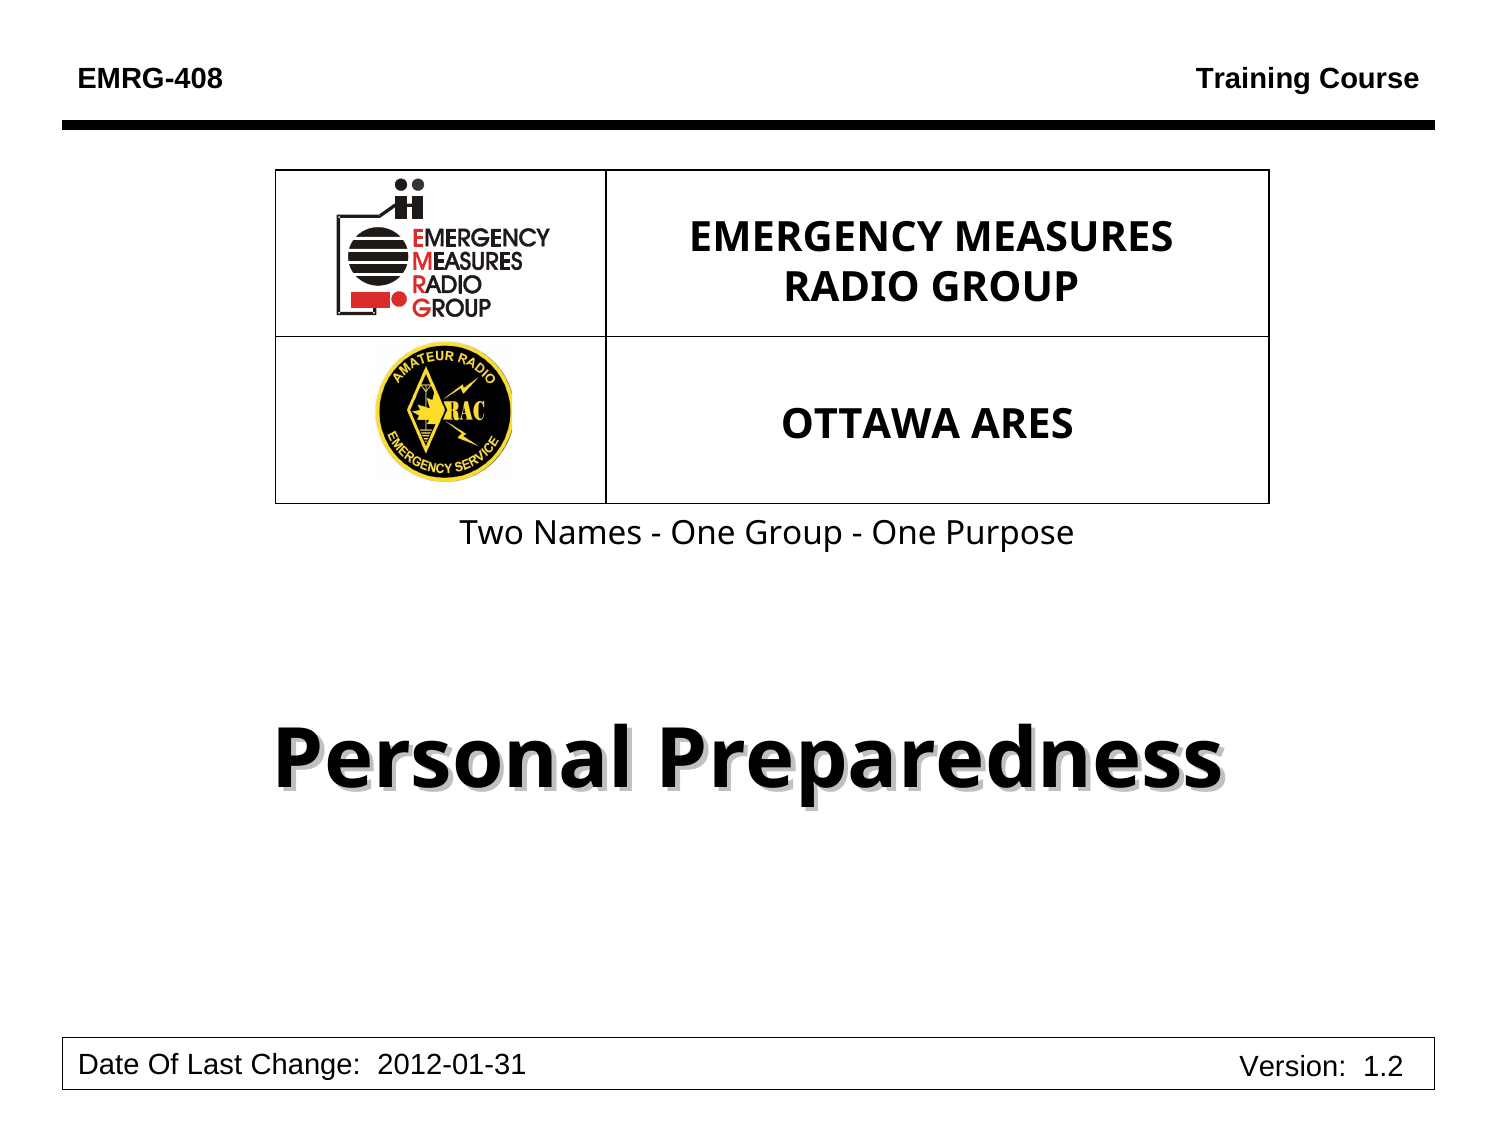

EMRG-408
Training Course
EMERGENCY MEASURES RADIO GROUP
OTTAWA ARES
Two Names - One Group - One Purpose
Personal Preparedness
Date Of Last Change: 2012-01-31
Version: 1.2